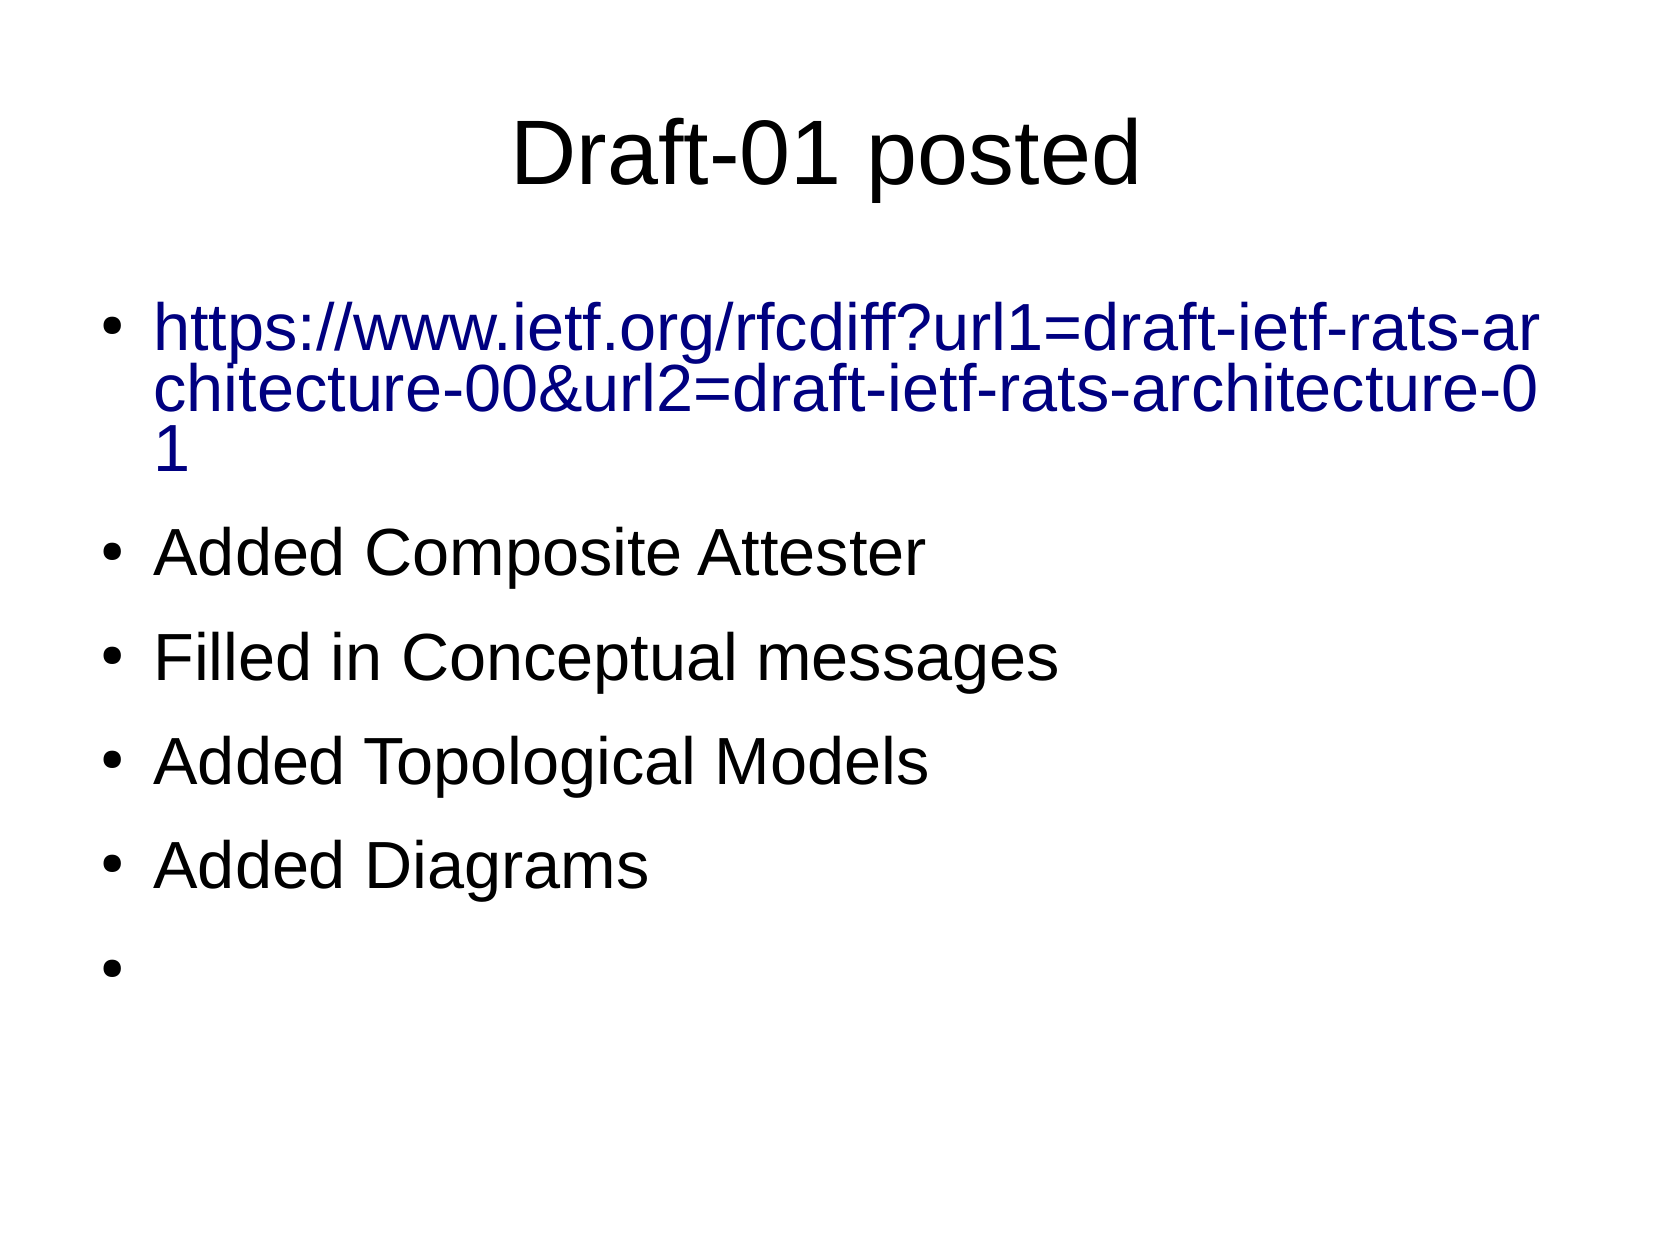

# Draft-01 posted
https://www.ietf.org/rfcdiff?url1=draft-ietf-rats-architecture-00&url2=draft-ietf-rats-architecture-01
Added Composite Attester
Filled in Conceptual messages
Added Topological Models
Added Diagrams